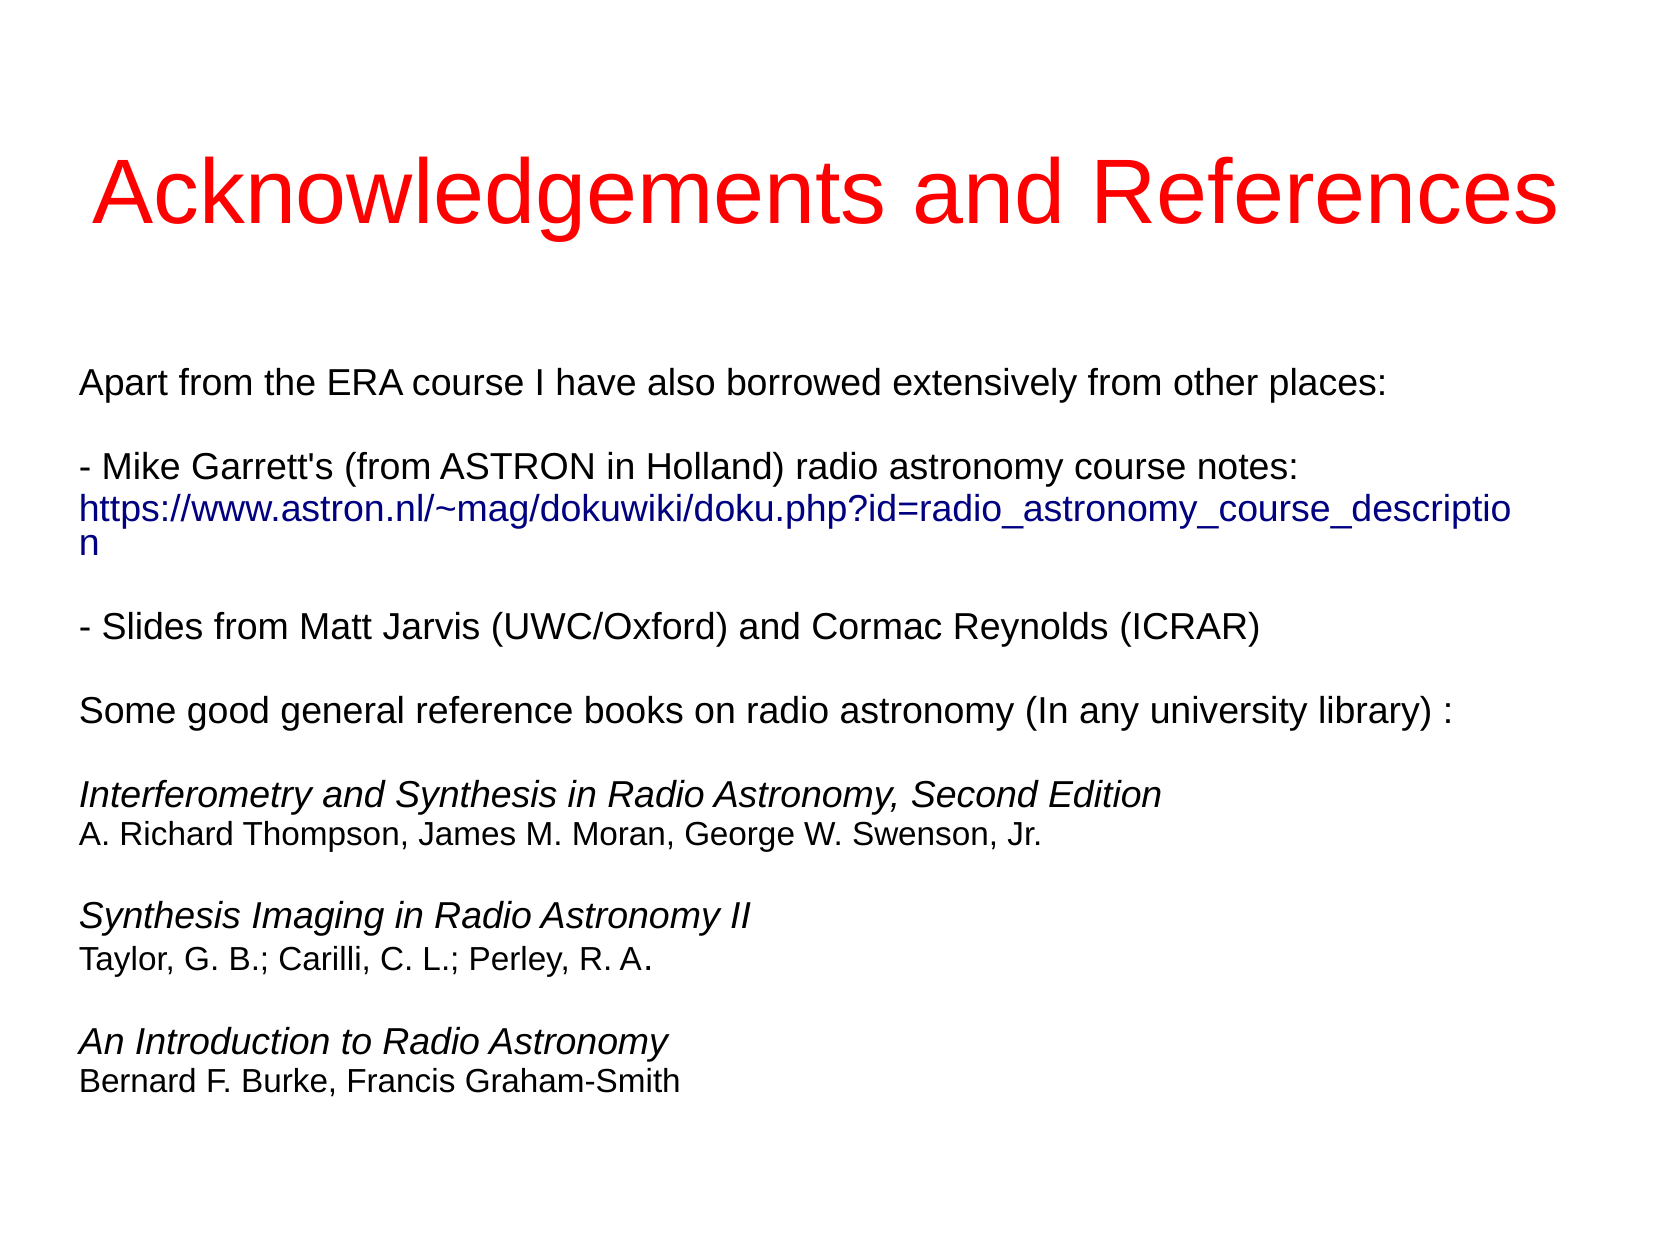

# Acknowledgements and References
Apart from the ERA course I have also borrowed extensively from other places:
- Mike Garrett's (from ASTRON in Holland) radio astronomy course notes:
https://www.astron.nl/~mag/dokuwiki/doku.php?id=radio_astronomy_course_description
- Slides from Matt Jarvis (UWC/Oxford) and Cormac Reynolds (ICRAR)
Some good general reference books on radio astronomy (In any university library) :
Interferometry and Synthesis in Radio Astronomy, Second Edition
A. Richard Thompson, James M. Moran, George W. Swenson, Jr.
Synthesis Imaging in Radio Astronomy II
Taylor, G. B.; Carilli, C. L.; Perley, R. A.
An Introduction to Radio Astronomy
Bernard F. Burke, Francis Graham-Smith